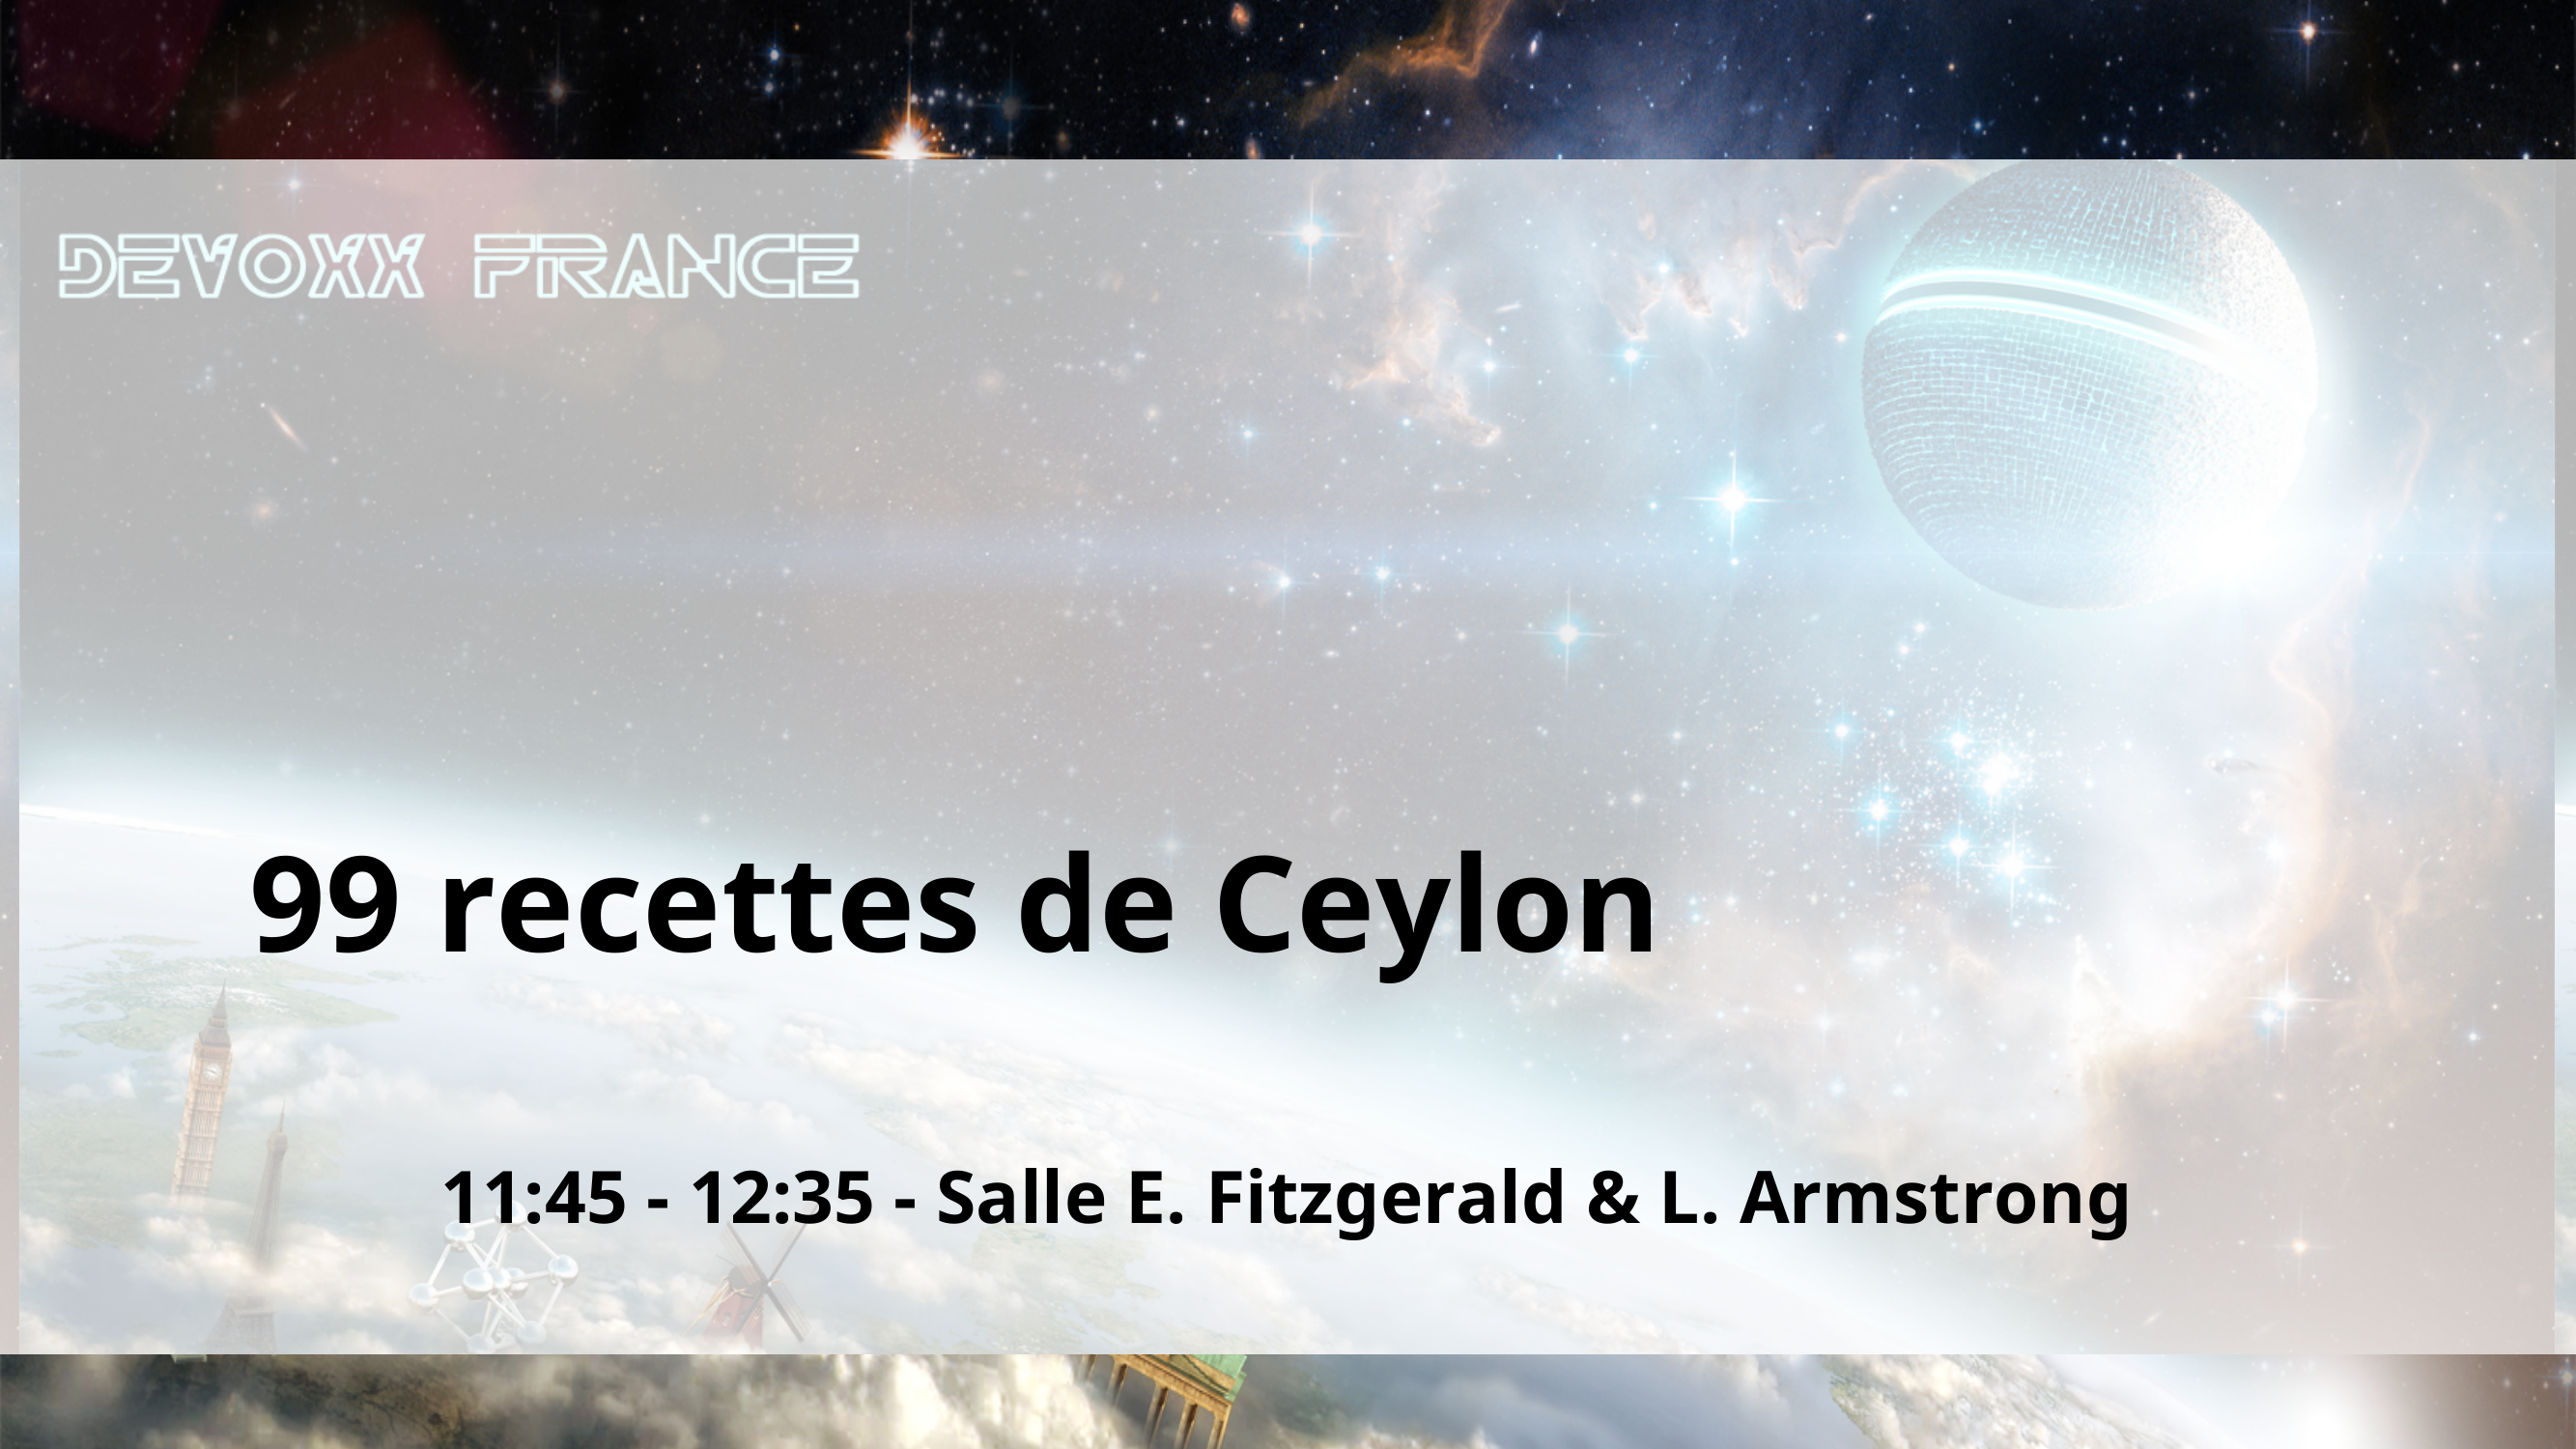

99 recettes de Ceylon
11:45 - 12:35 - Salle E. Fitzgerald & L. Armstrong